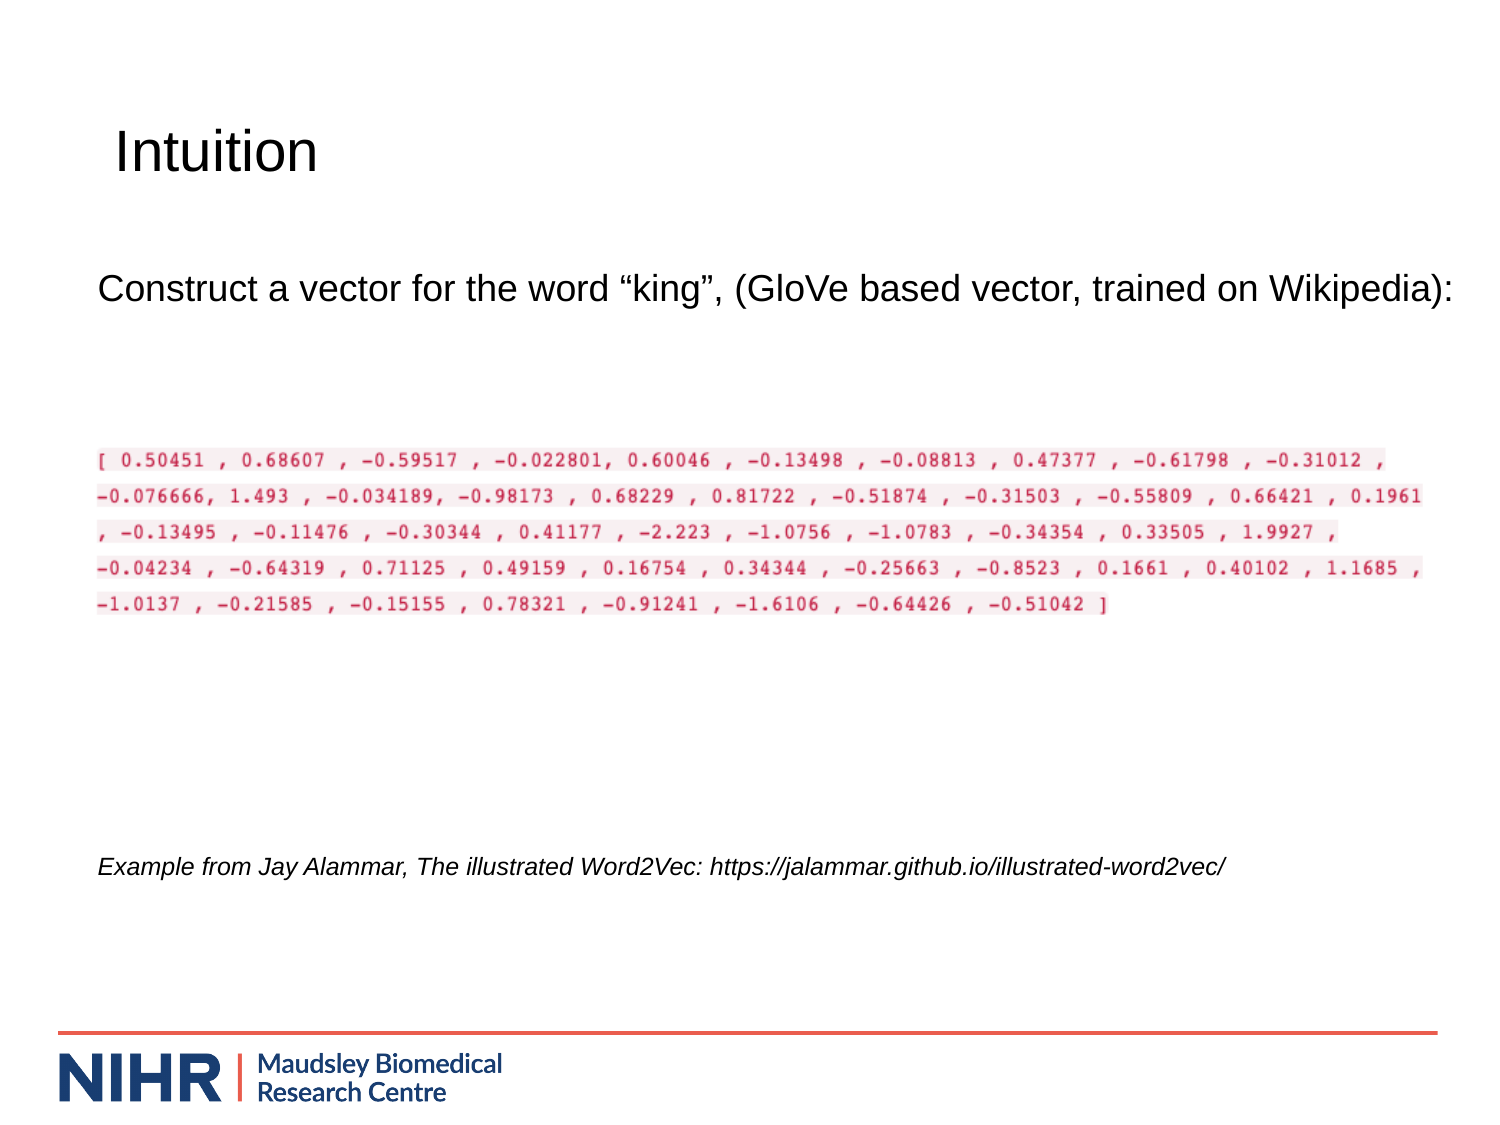

Intuition
Construct a vector for the word “king”, (GloVe based vector, trained on Wikipedia):
Example from Jay Alammar, The illustrated Word2Vec: https://jalammar.github.io/illustrated-word2vec/